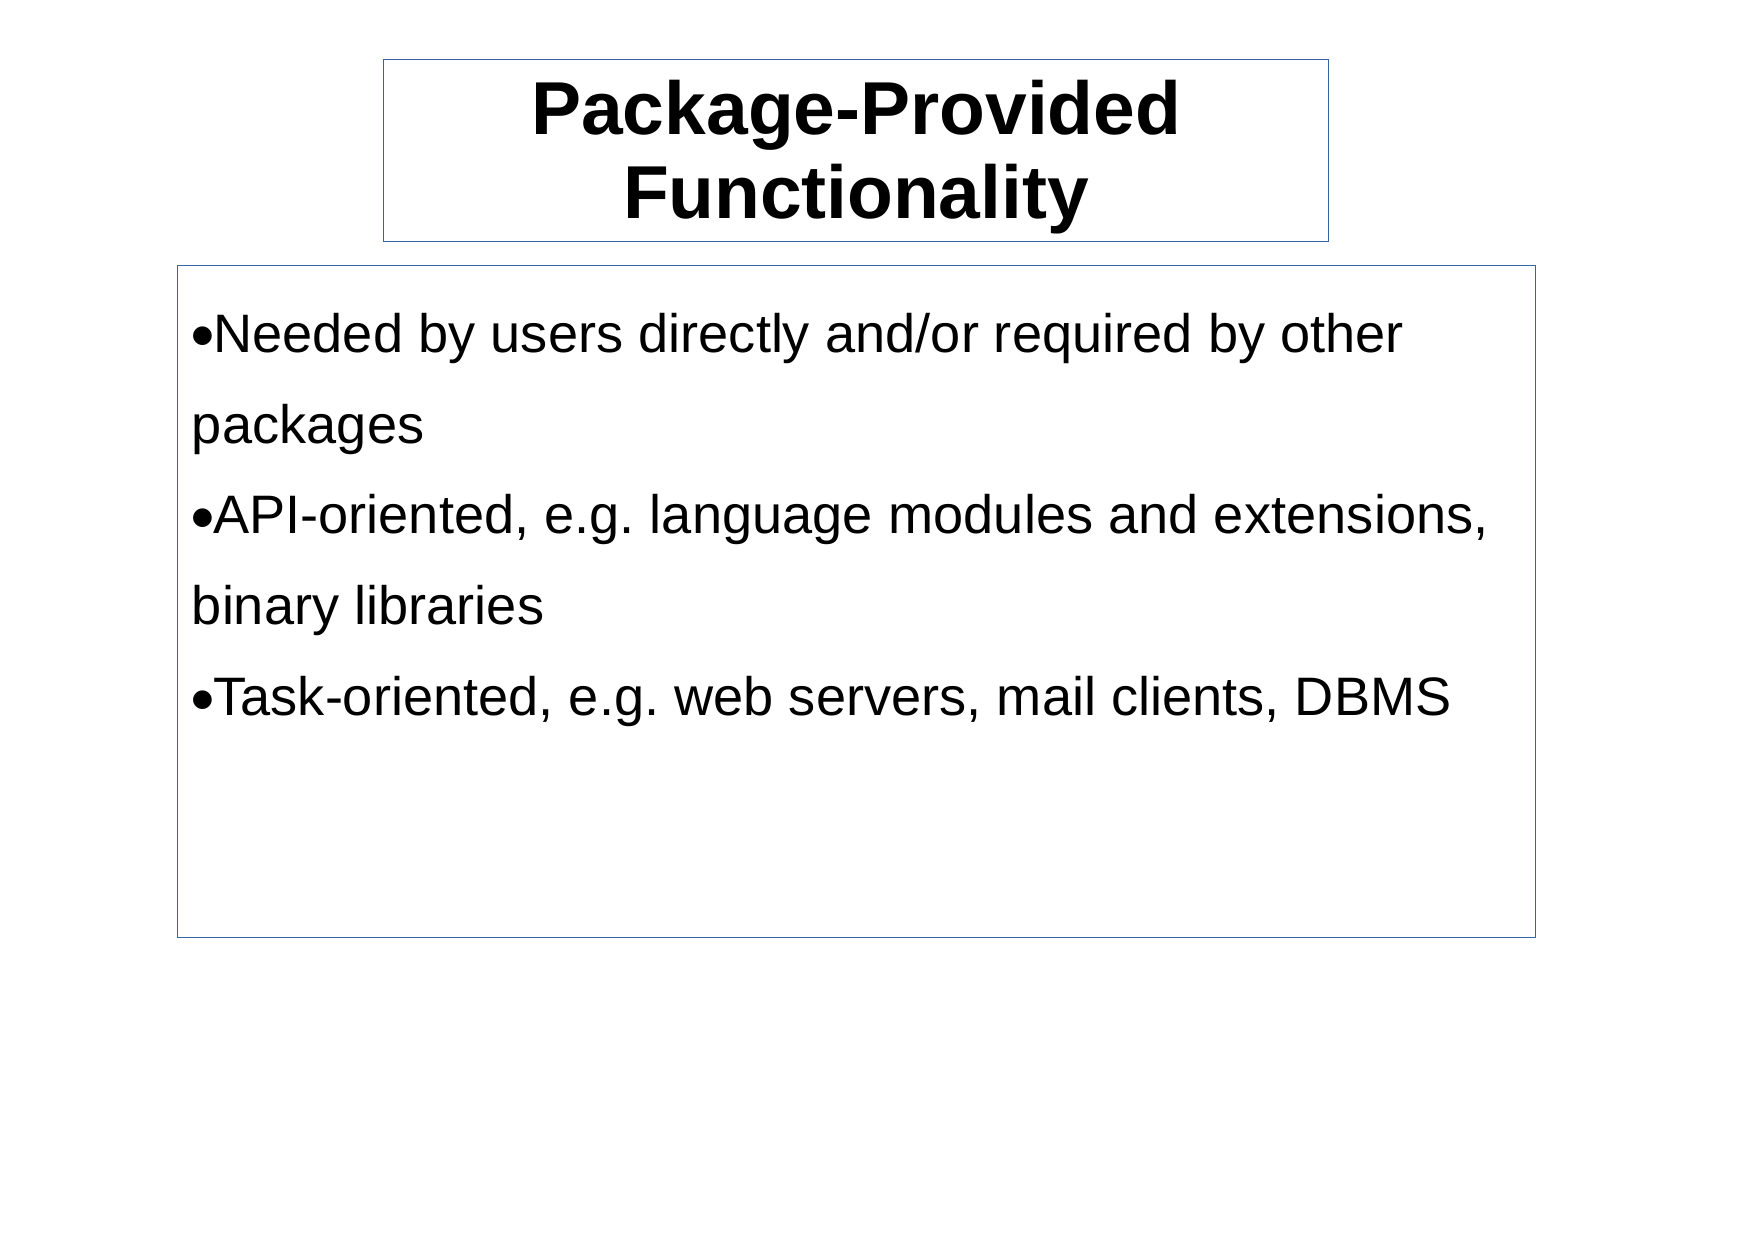

Package-Provided Functionality
Needed by users directly and/or required by other packages
API-oriented, e.g. language modules and extensions, binary libraries
Task-oriented, e.g. web servers, mail clients, DBMS